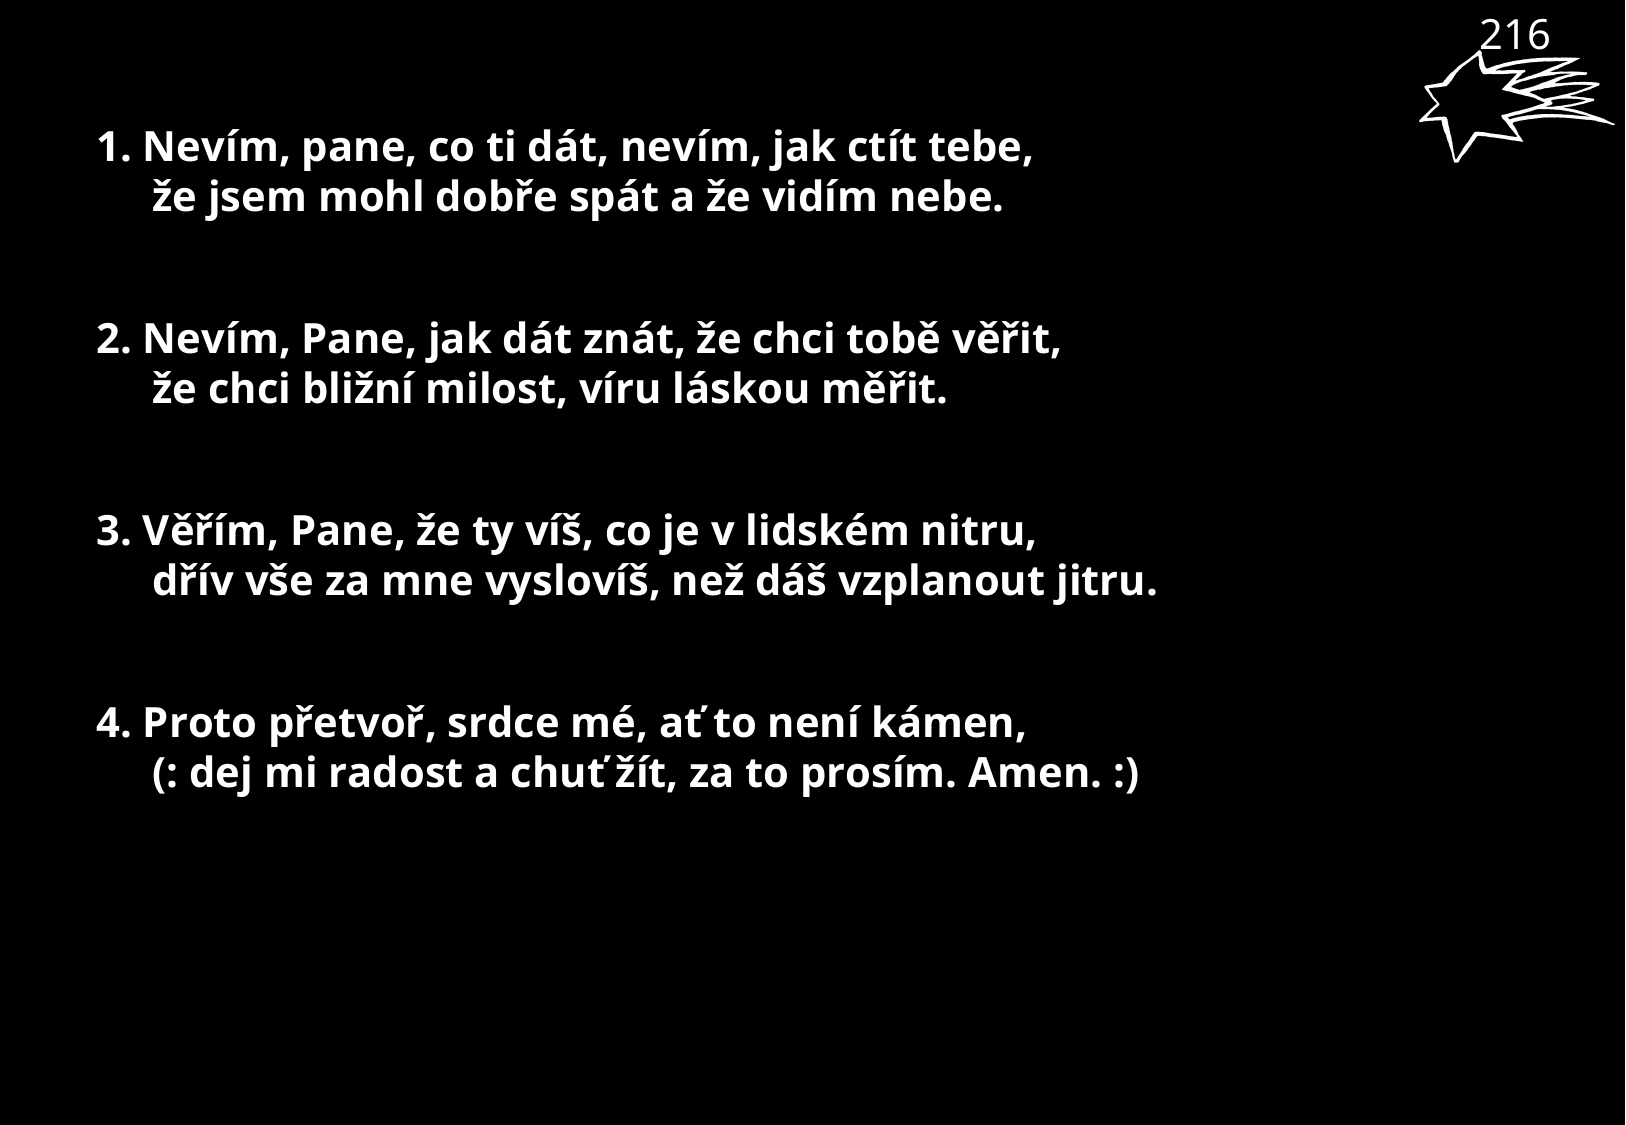

216
# 1. Nevím, pane, co ti dát, nevím, jak ctít tebe, že jsem mohl dobře spát a že vidím nebe.
2. Nevím, Pane, jak dát znát, že chci tobě věřit,
že chci bližní milost, víru láskou měřit.
3. Věřím, Pane, že ty víš, co je v lidském nitru,
dřív vše za mne vyslovíš, než dáš vzplanout jitru.
4. Proto přetvoř, srdce mé, ať to není kámen,
(: dej mi radost a chuť žít, za to prosím. Amen. :)